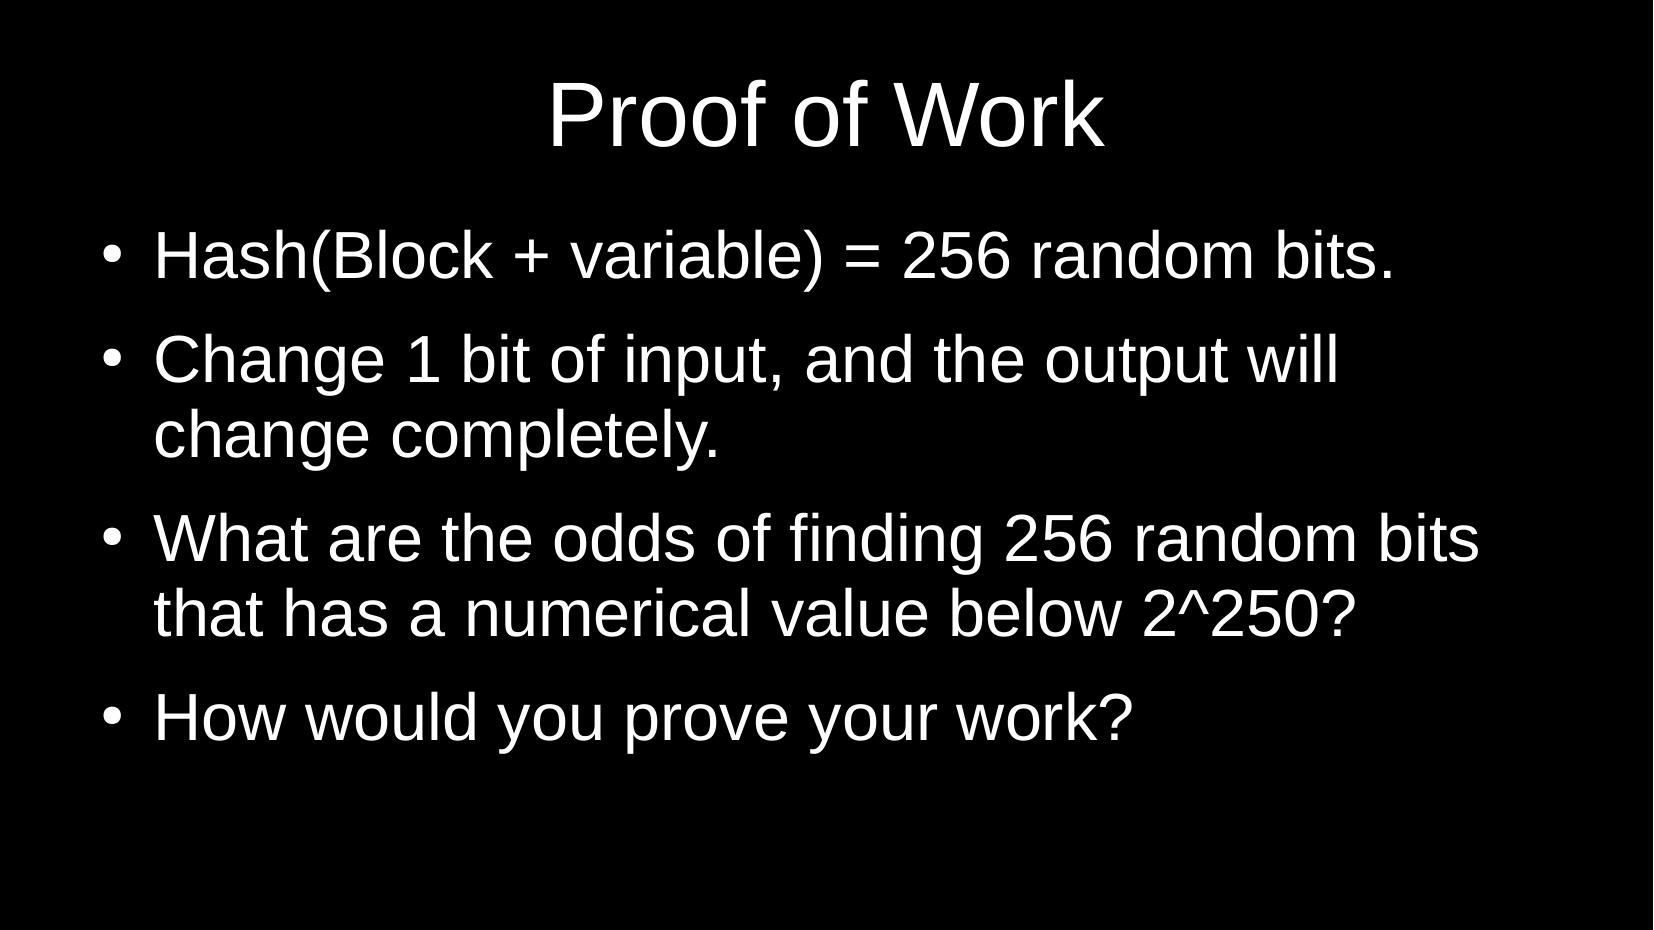

# Proof of Work
Hash(Block + variable) = 256 random bits.
Change 1 bit of input, and the output will change completely.
What are the odds of finding 256 random bits that has a numerical value below 2^250?
How would you prove your work?